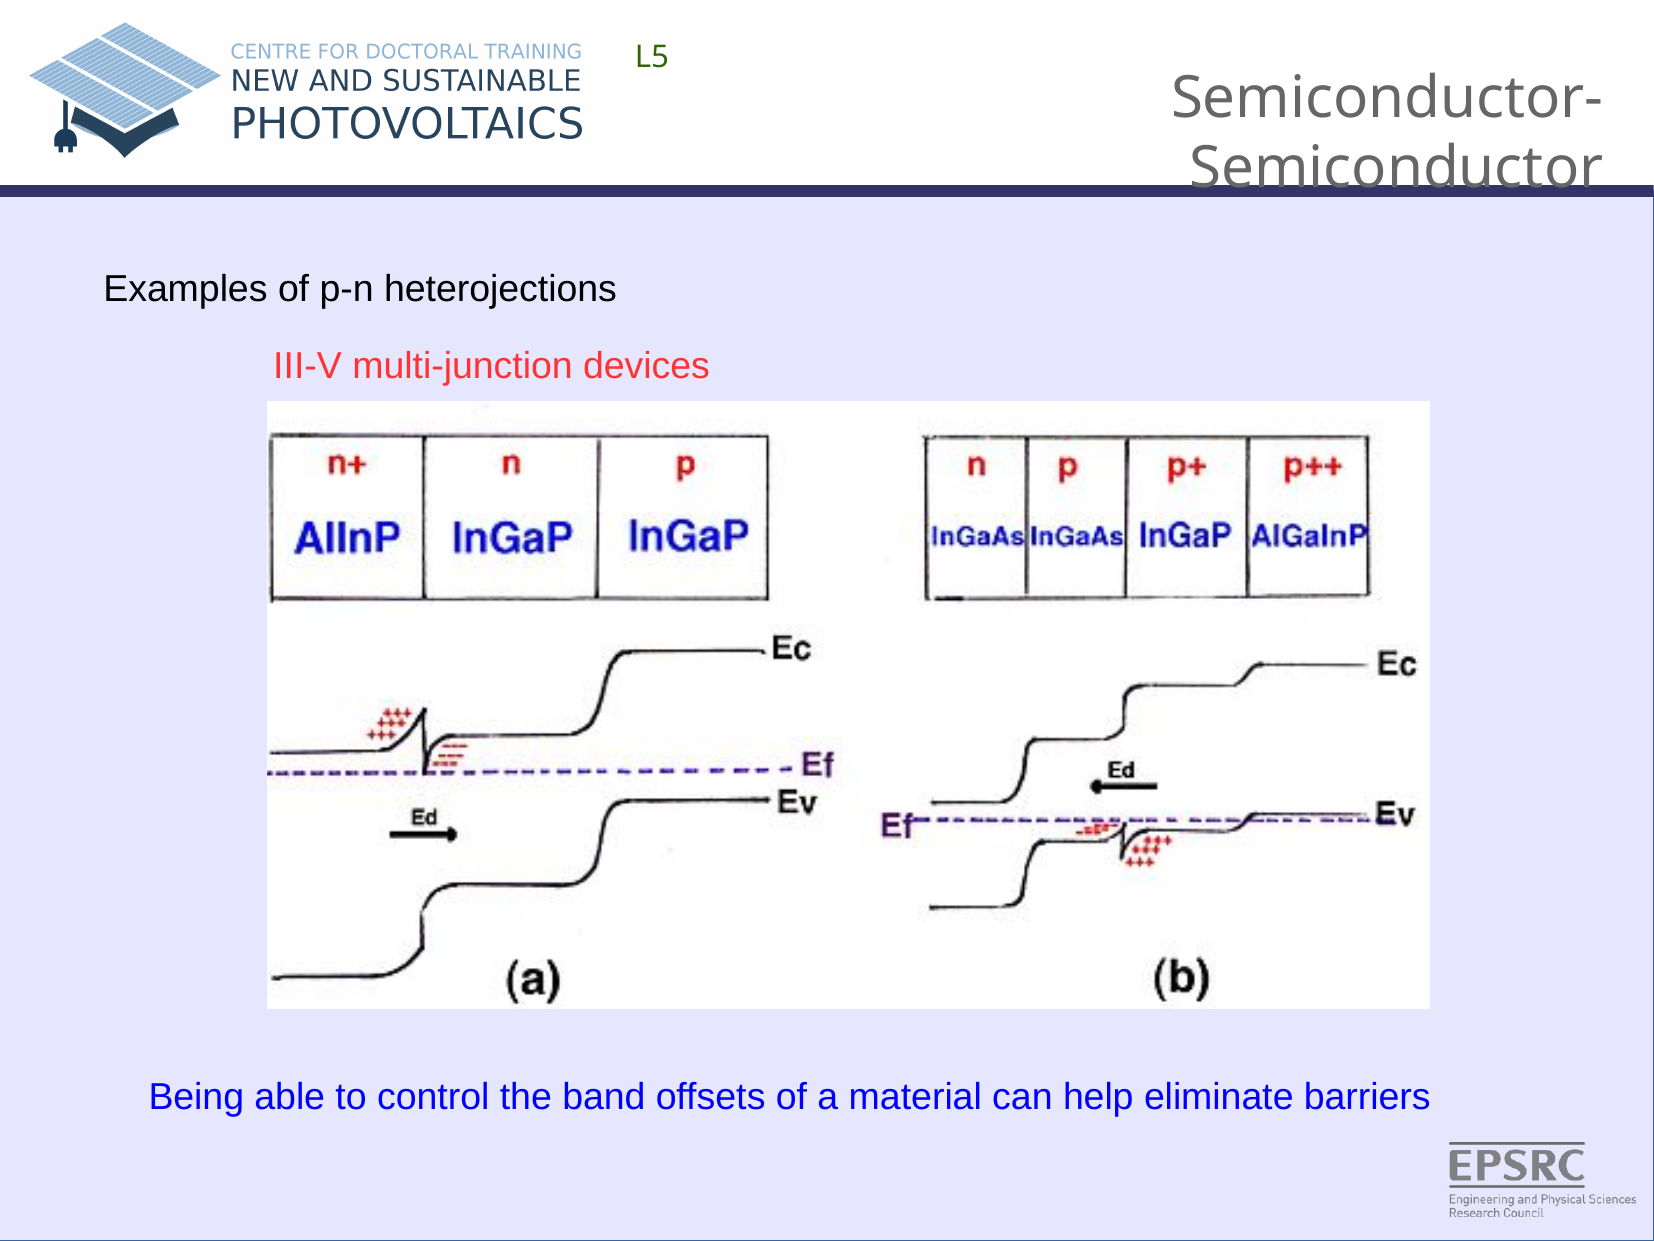

L5
Semiconductor-Semiconductor
Examples of p-n heterojections
III-V multi-junction devices
Being able to control the band offsets of a material can help eliminate barriers